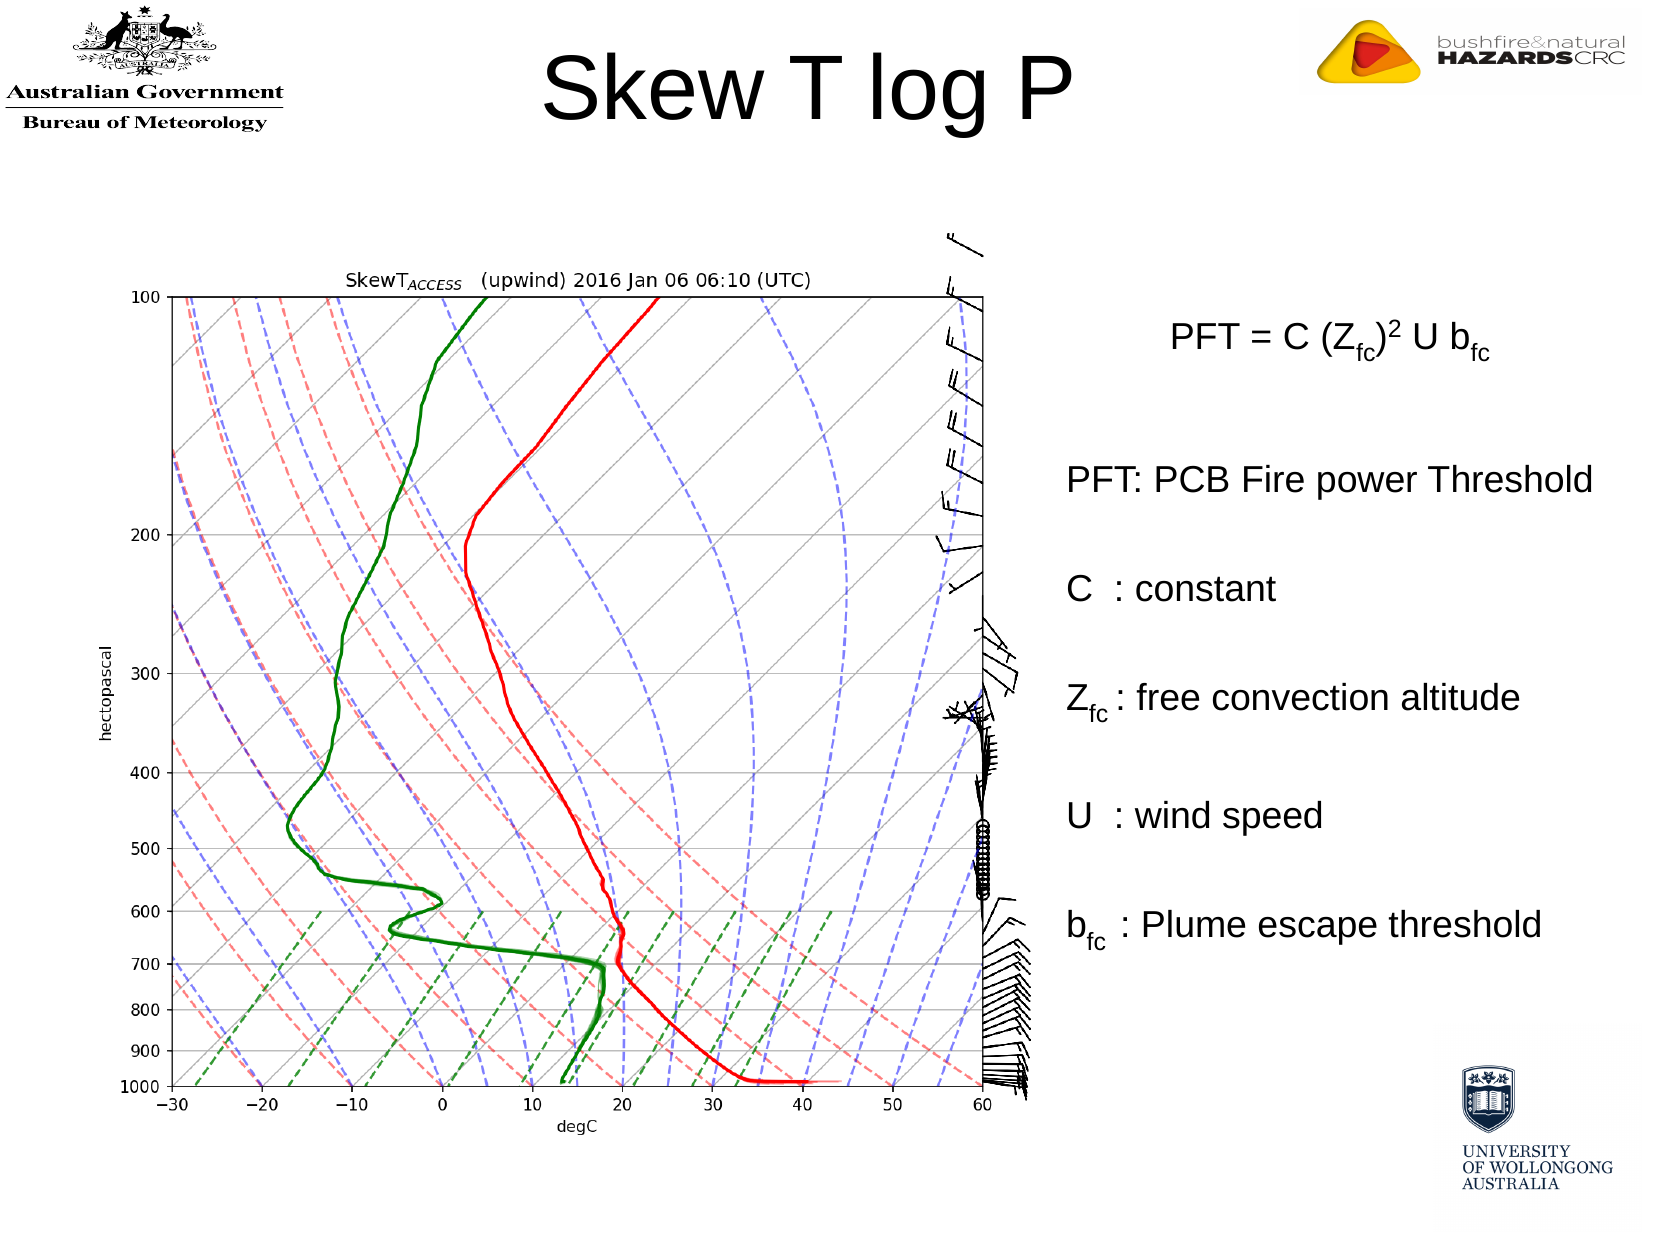

# Skew T log P
PFT = C (Zfc)2 U bfc
PFT: PCB Fire power Threshold
C : constant
Zfc : free convection altitude
U : wind speed
bfc : Plume escape threshold